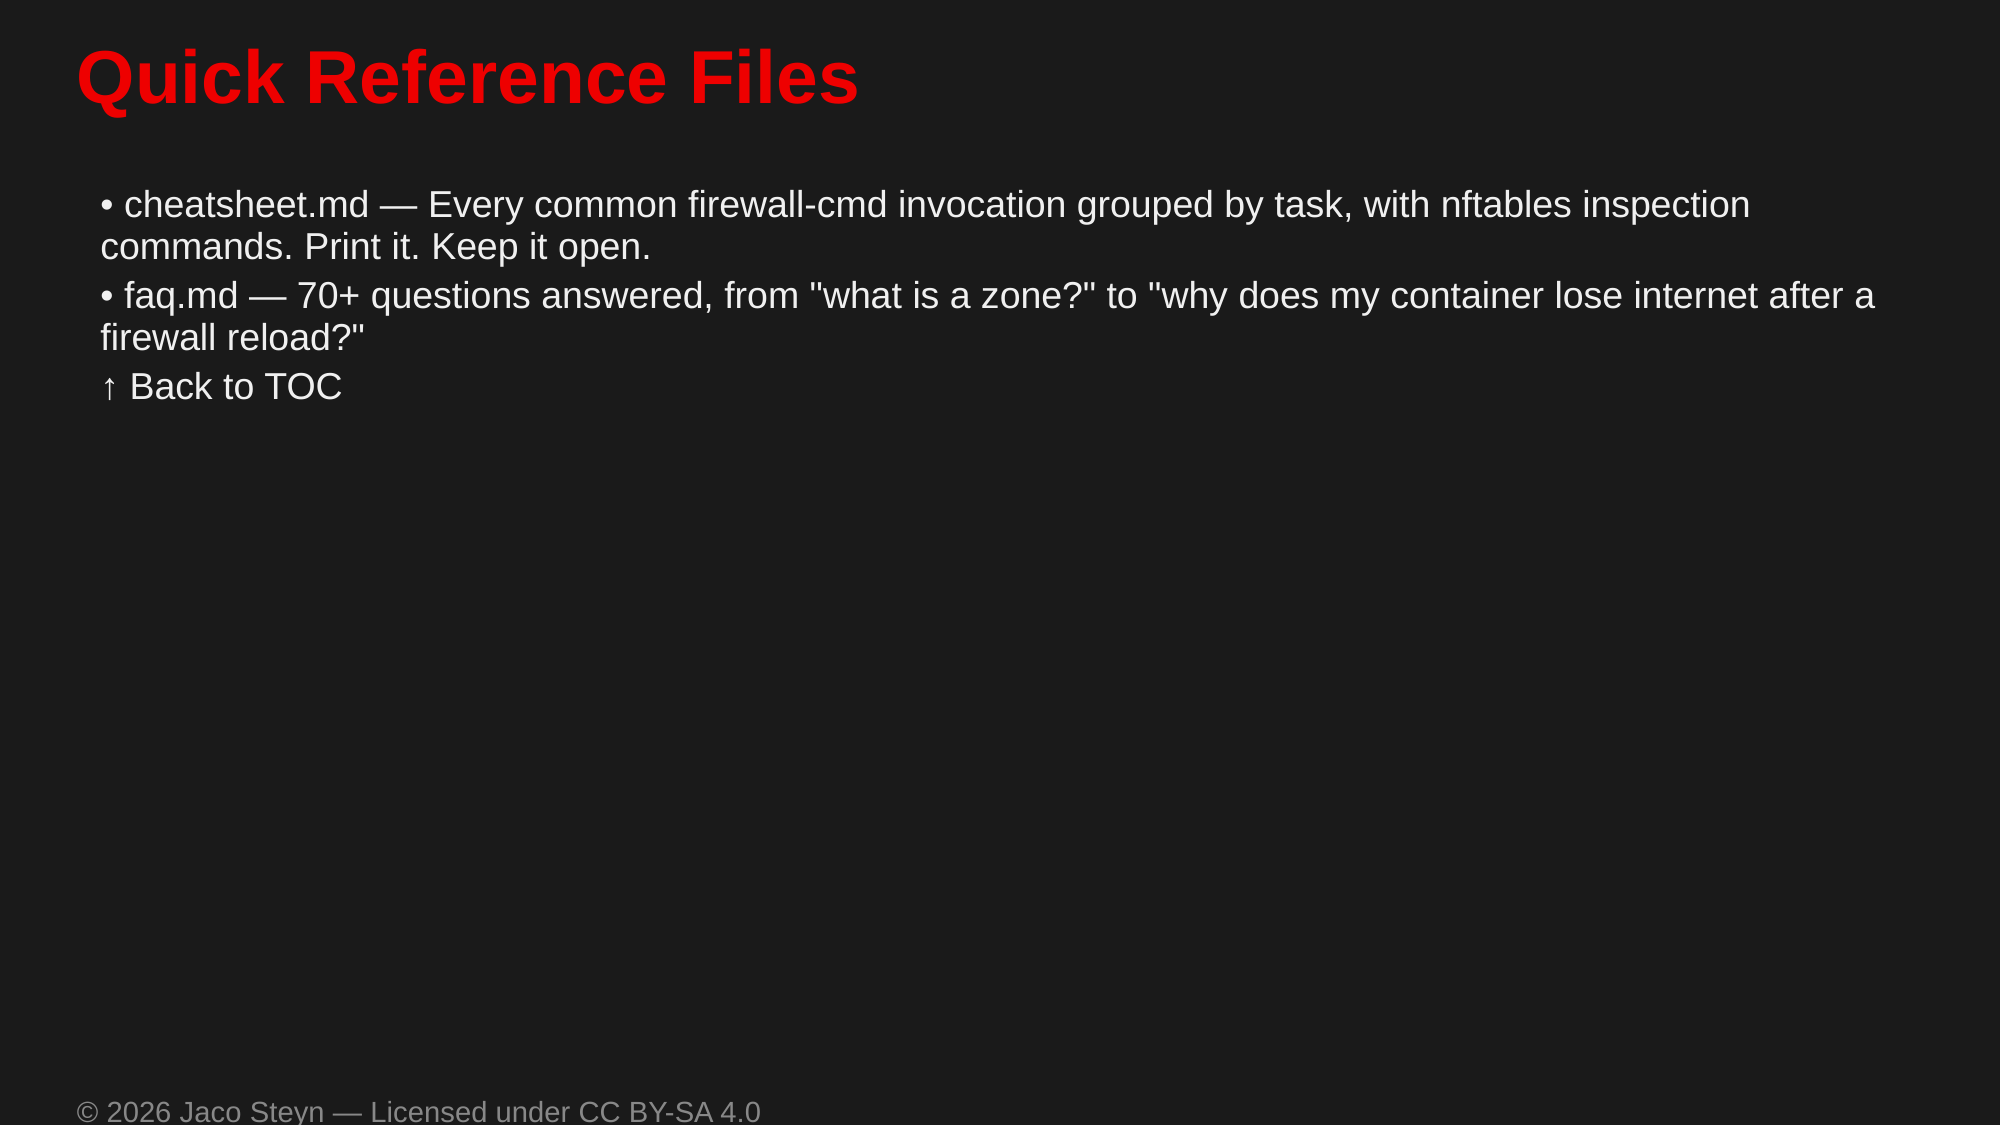

Quick Reference Files
• cheatsheet.md — Every common firewall-cmd invocation grouped by task, with nftables inspection commands. Print it. Keep it open.
• faq.md — 70+ questions answered, from "what is a zone?" to "why does my container lose internet after a firewall reload?"
↑ Back to TOC
© 2026 Jaco Steyn — Licensed under CC BY-SA 4.0